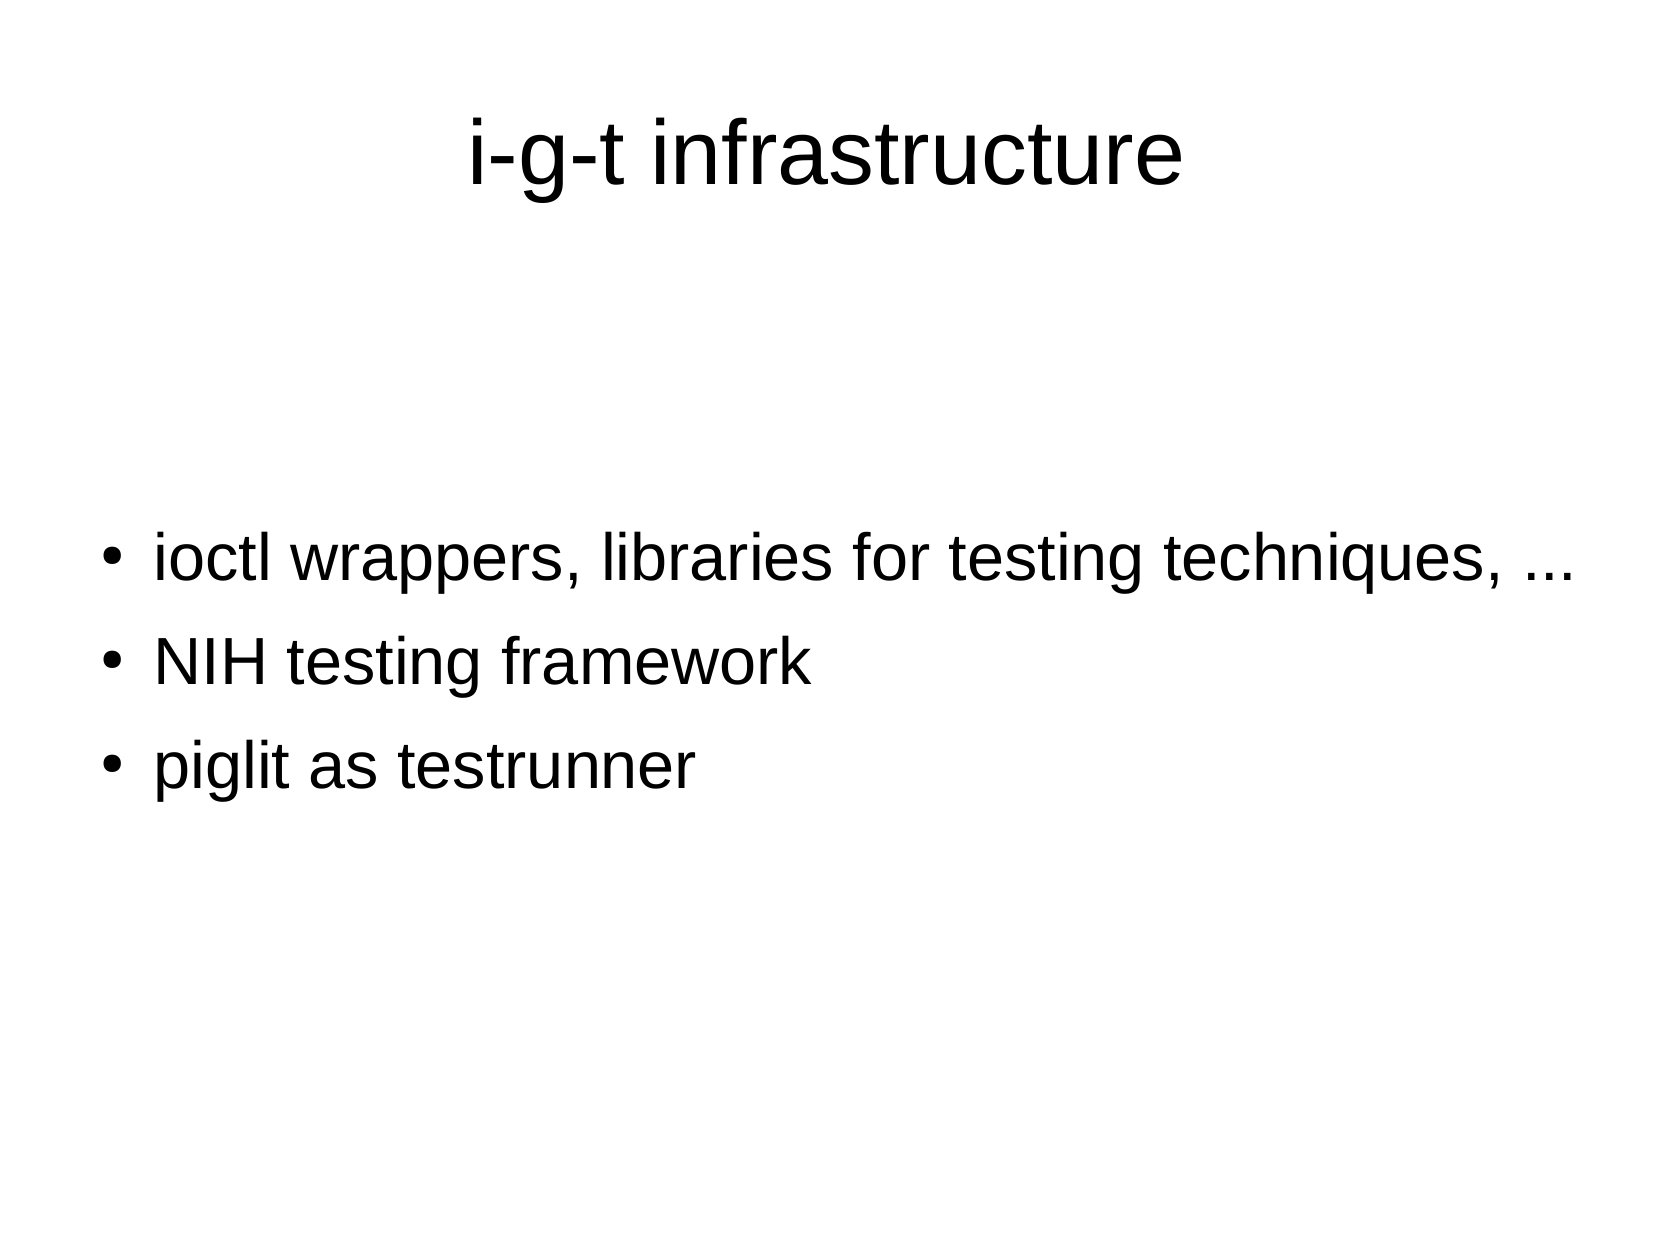

# i-g-t infrastructure
ioctl wrappers, libraries for testing techniques, ...
NIH testing framework
piglit as testrunner